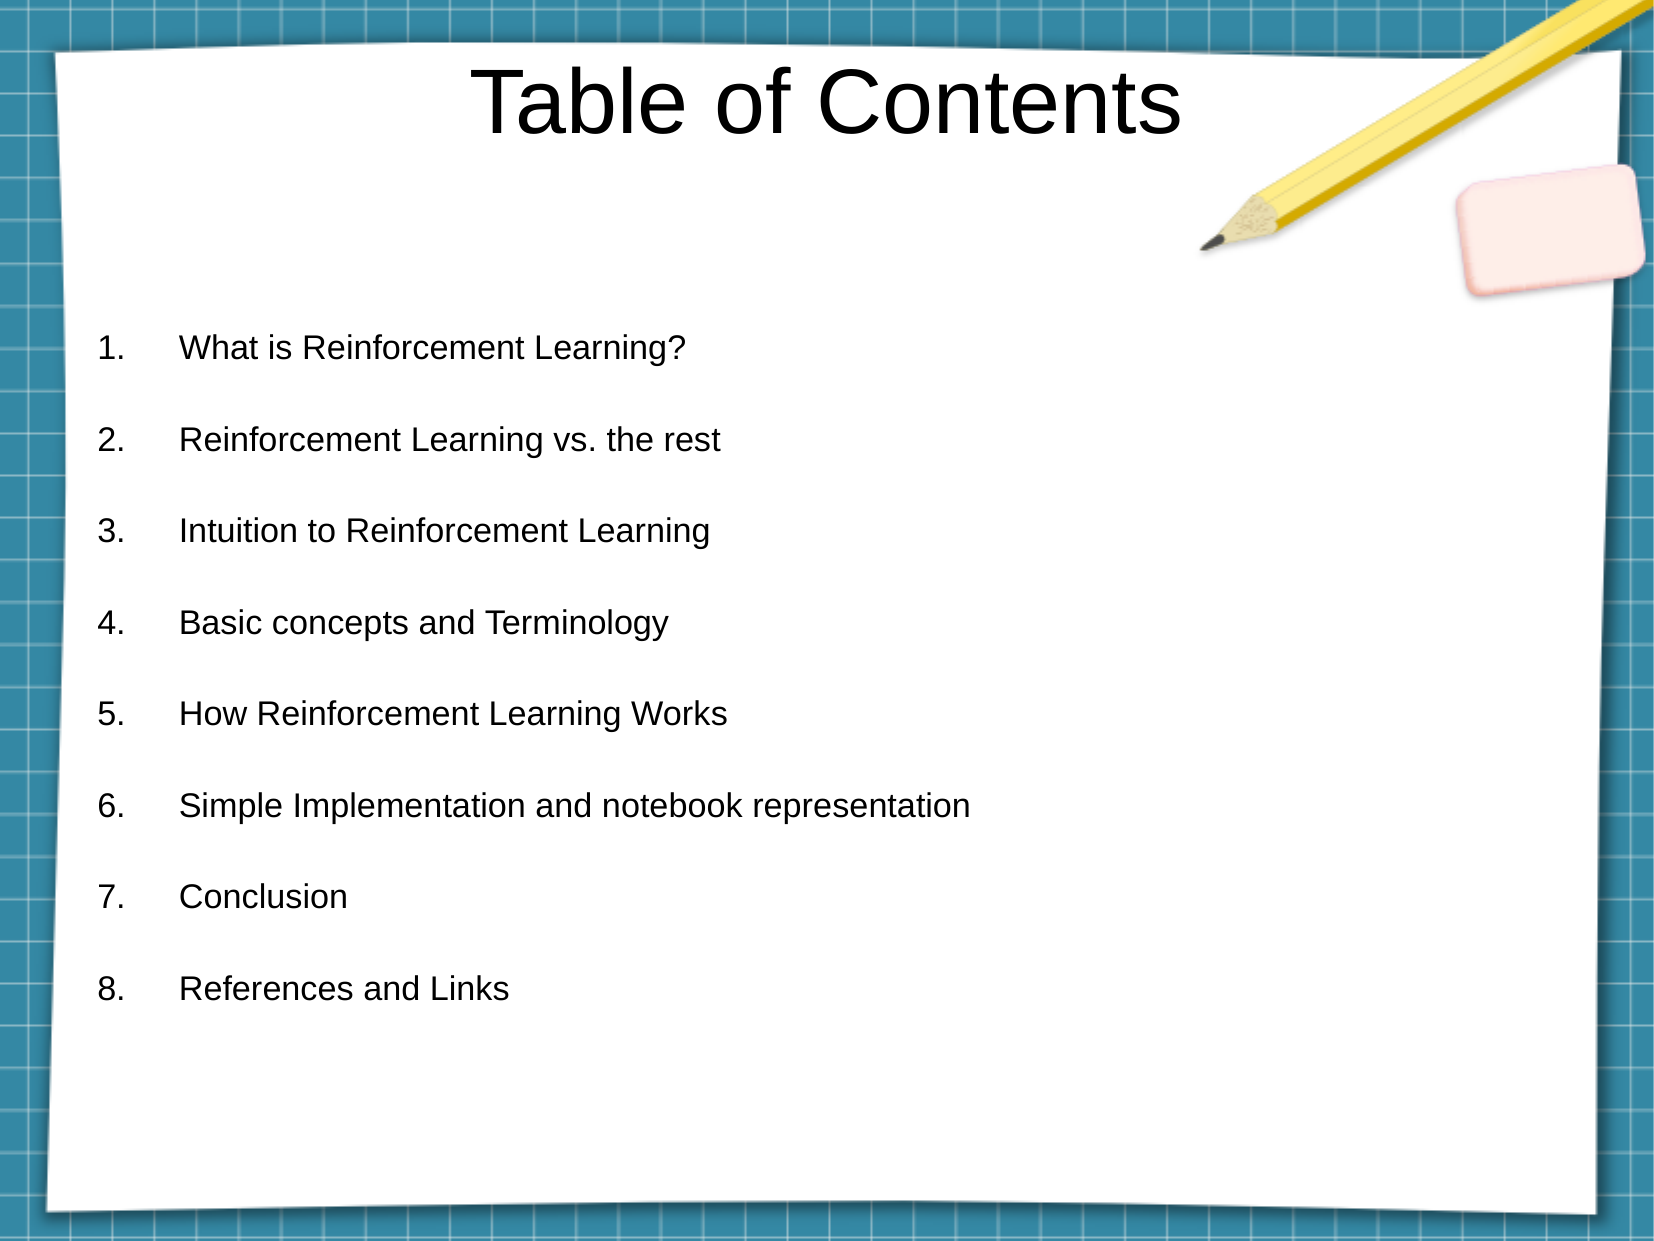

# Table of Contents
 What is Reinforcement Learning?
 Reinforcement Learning vs. the rest
 Intuition to Reinforcement Learning
 Basic concepts and Terminology
 How Reinforcement Learning Works
 Simple Implementation and notebook representation
 Conclusion
 References and Links